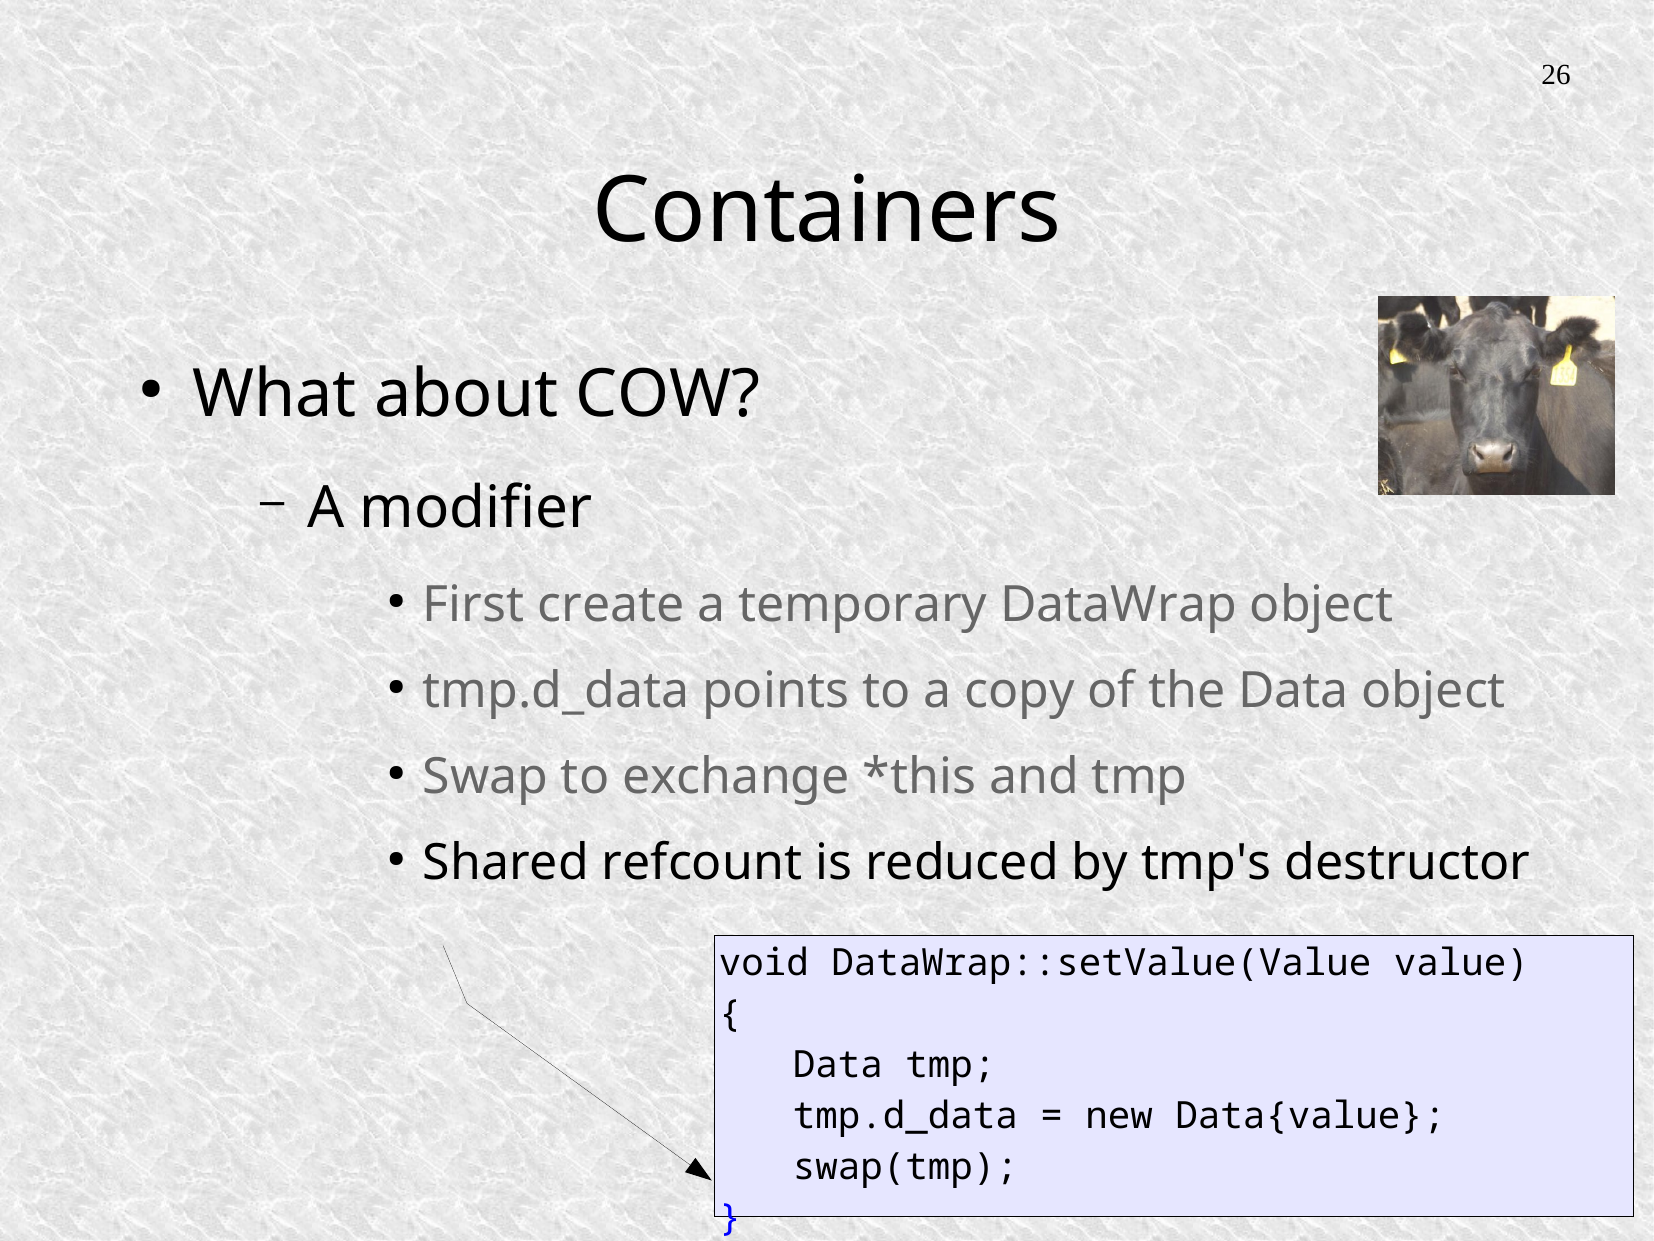

26
# Containers
What about COW?
A modifier
First create a temporary DataWrap object
tmp.d_data points to a copy of the Data object
Swap to exchange *this and tmp
Shared refcount is reduced by tmp's destructor
void DataWrap::setValue(Value value)
{
	Data tmp;
	tmp.d_data = new Data{value};
	swap(tmp);
}